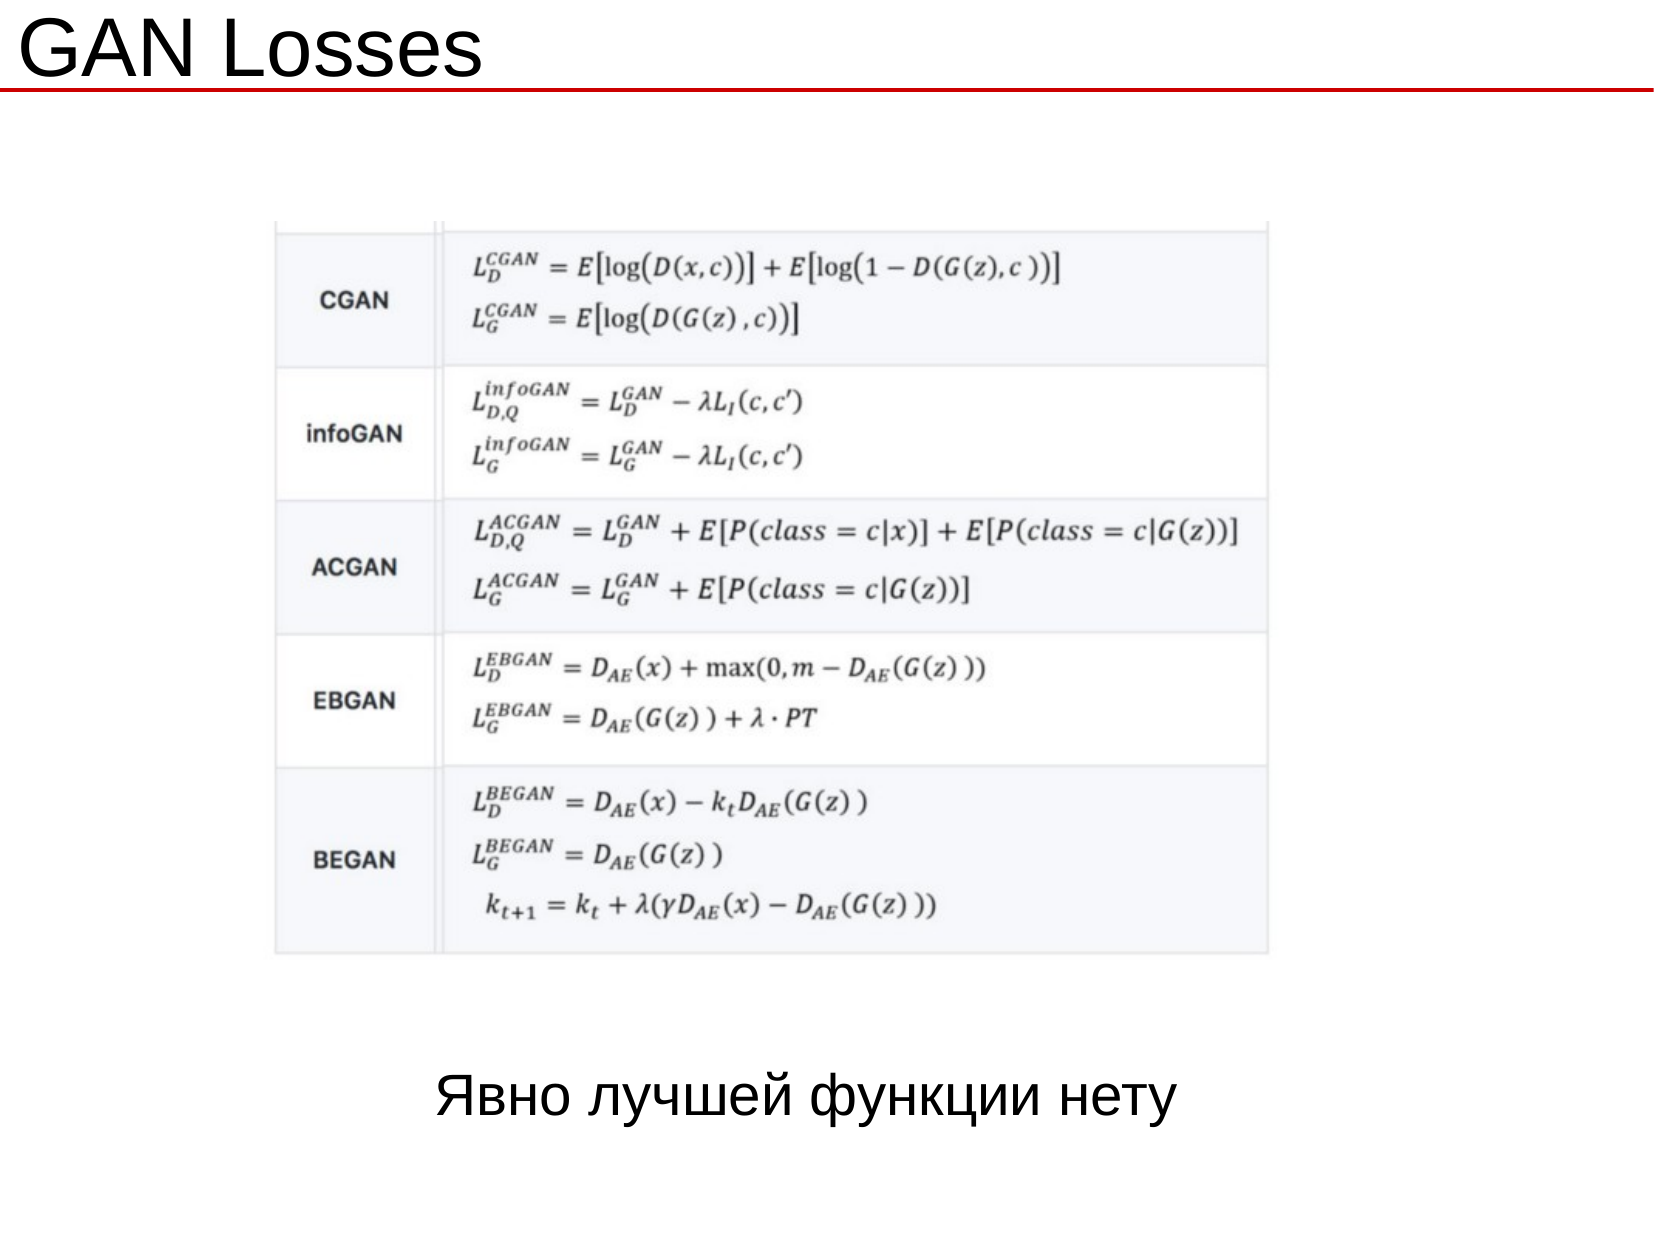

# GAN Losses
Явно лучшей функции нету